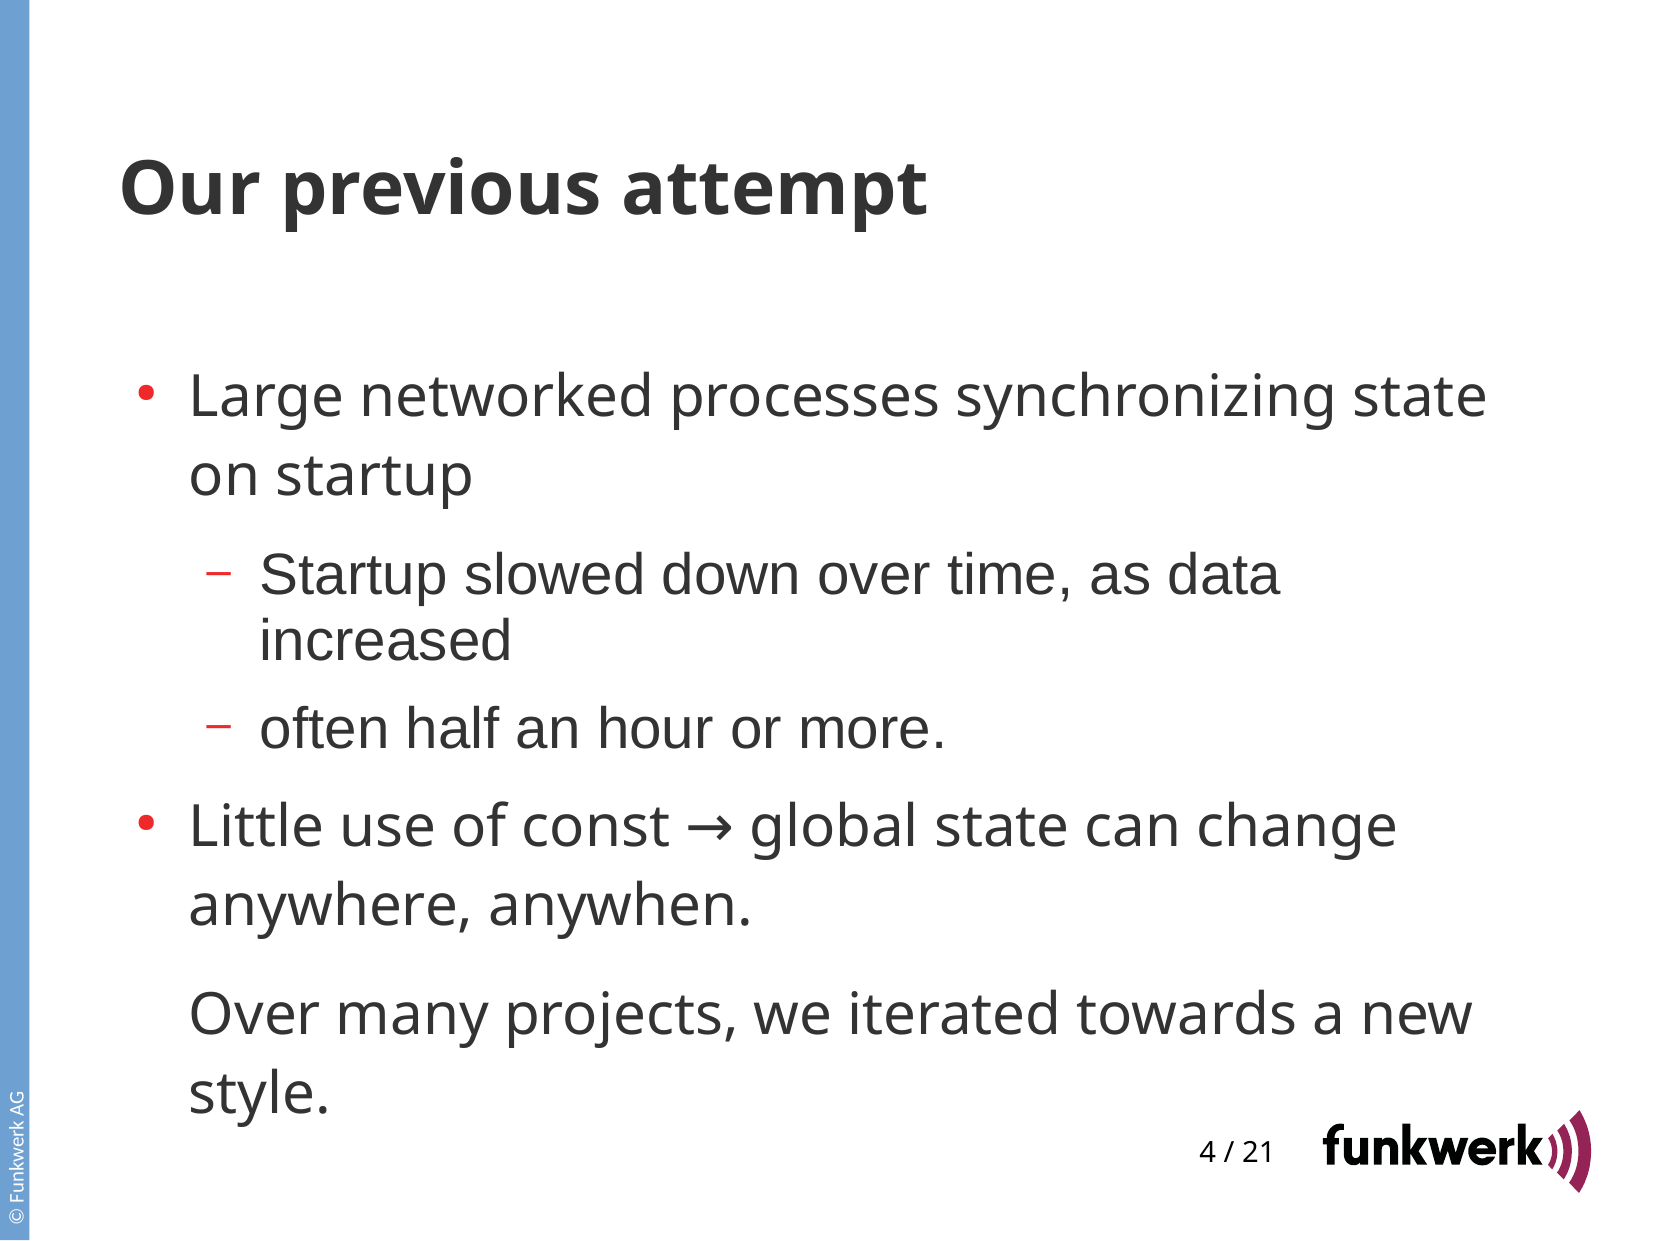

# Our previous attempt
Large networked processes synchronizing state on startup
Startup slowed down over time, as data increased
often half an hour or more.
Little use of const → global state can change anywhere, anywhen.
Over many projects, we iterated towards a new style.
4